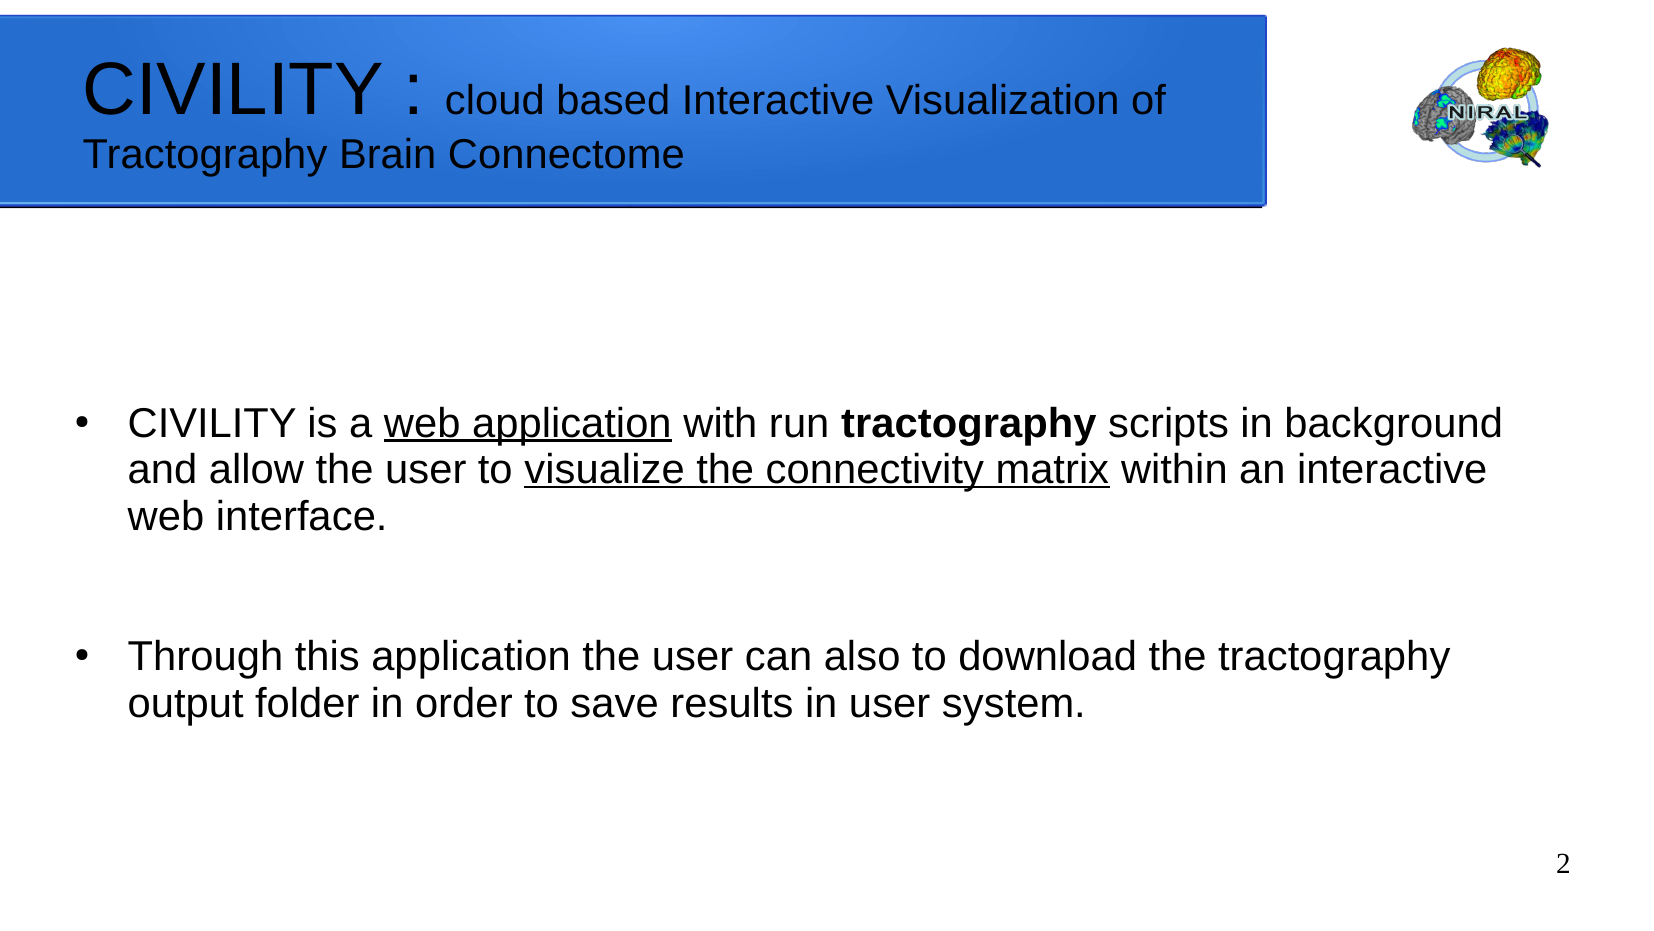

CIVILITY : cloud based Interactive Visualization of Tractography Brain Connectome
# CIVILITY is a web application with run tractography scripts in background and allow the user to visualize the connectivity matrix within an interactive web interface.
Through this application the user can also to download the tractography output folder in order to save results in user system.
2